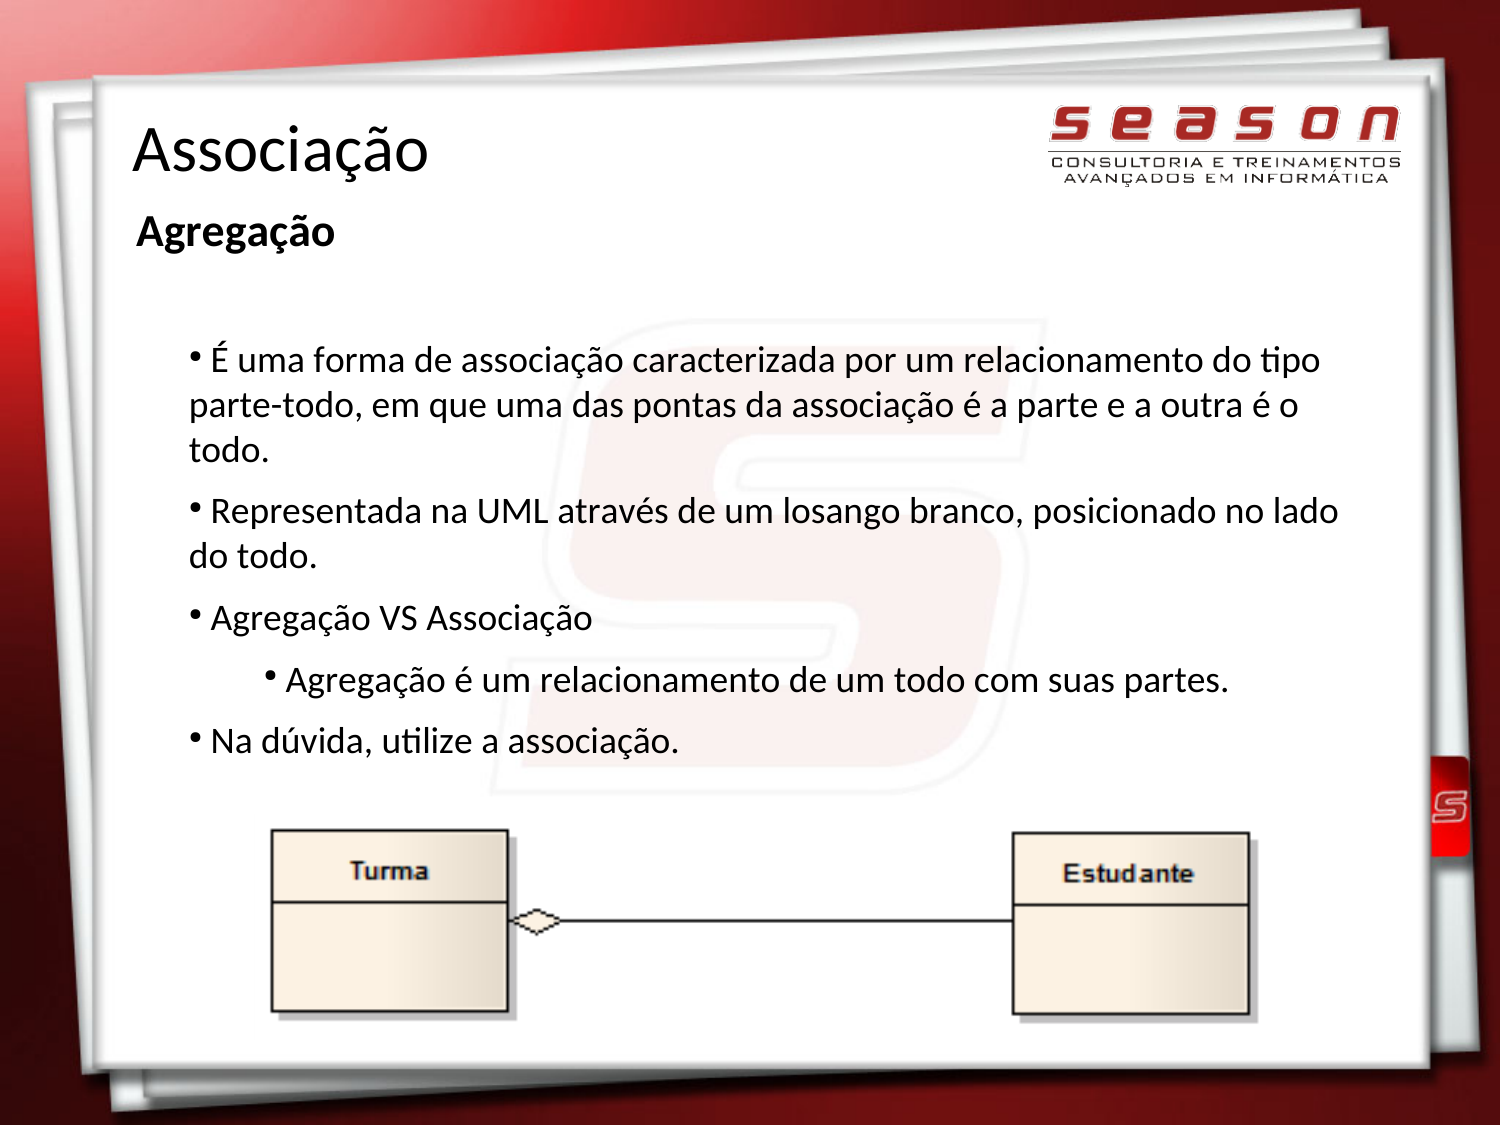

# Associação
Agregação
 É uma forma de associação caracterizada por um relacionamento do tipo parte-todo, em que uma das pontas da associação é a parte e a outra é o todo.
 Representada na UML através de um losango branco, posicionado no lado do todo.
 Agregação VS Associação
 Agregação é um relacionamento de um todo com suas partes.
 Na dúvida, utilize a associação.